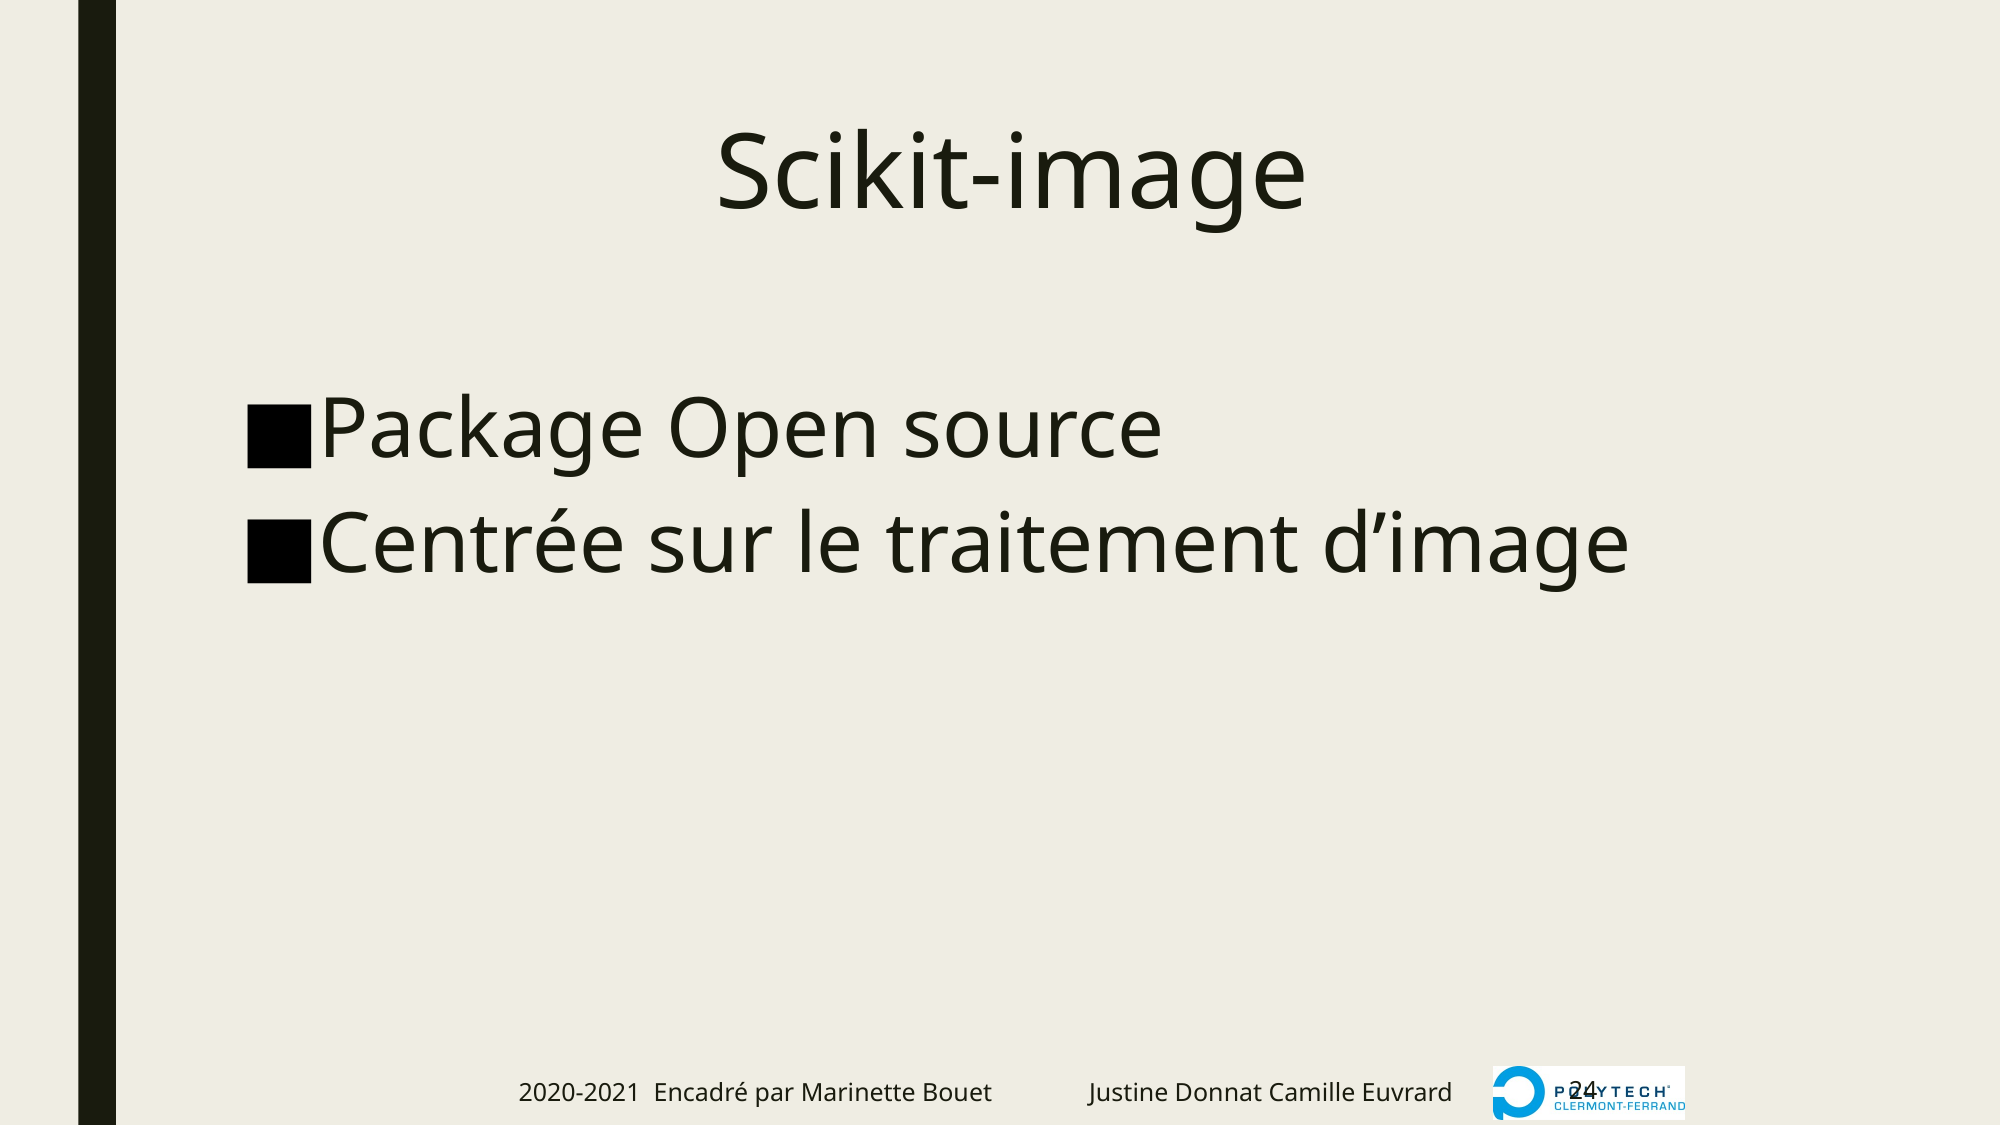

# Scikit-image
Package Open source
Centrée sur le traitement d’image
2020-2021 Encadré par Marinette Bouet Justine Donnat Camille Euvrard